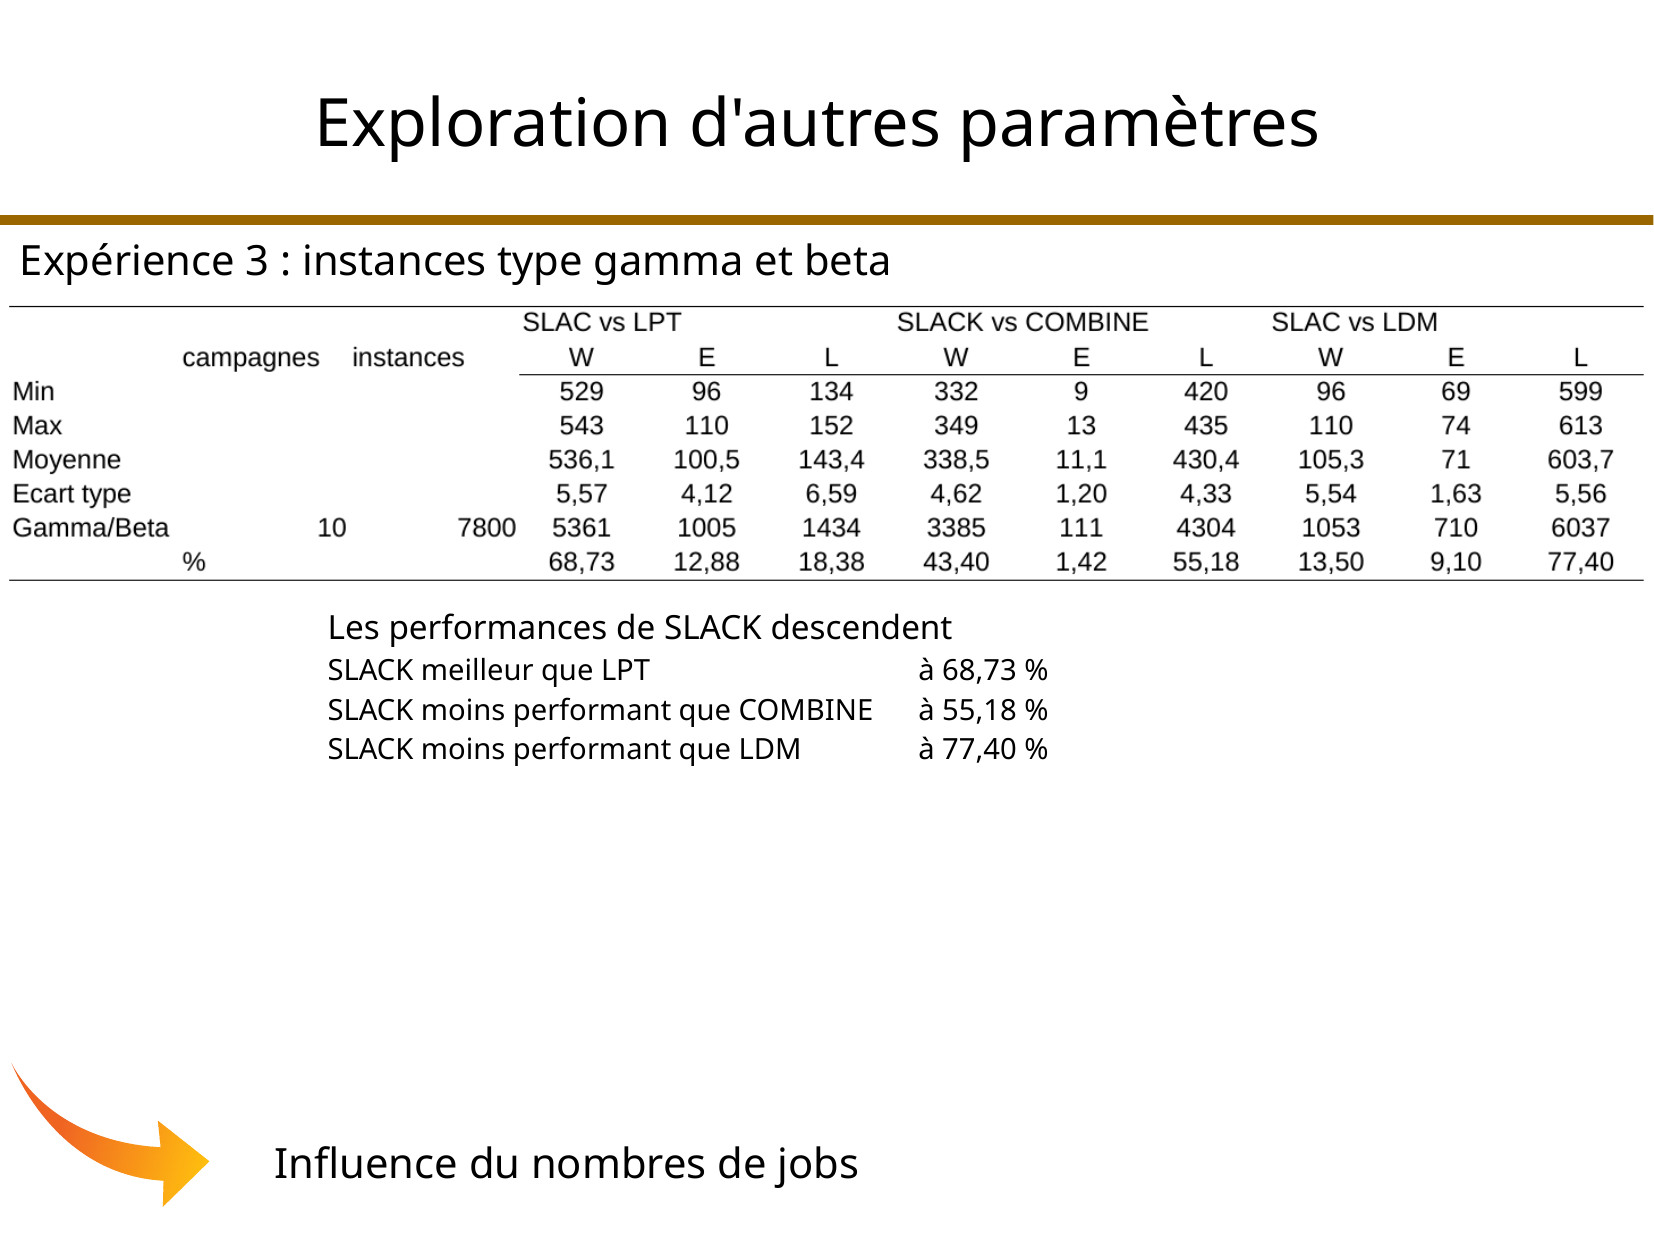

# Exploration d'autres paramètres
Expérience 3 : instances type gamma et beta
Les performances de SLACK descendent
SLACK meilleur que LPT 				à 68,73 %
SLACK moins performant que COMBINE	à 55,18 %
SLACK moins performant que LDM		à 77,40 %
Influence du nombres de jobs